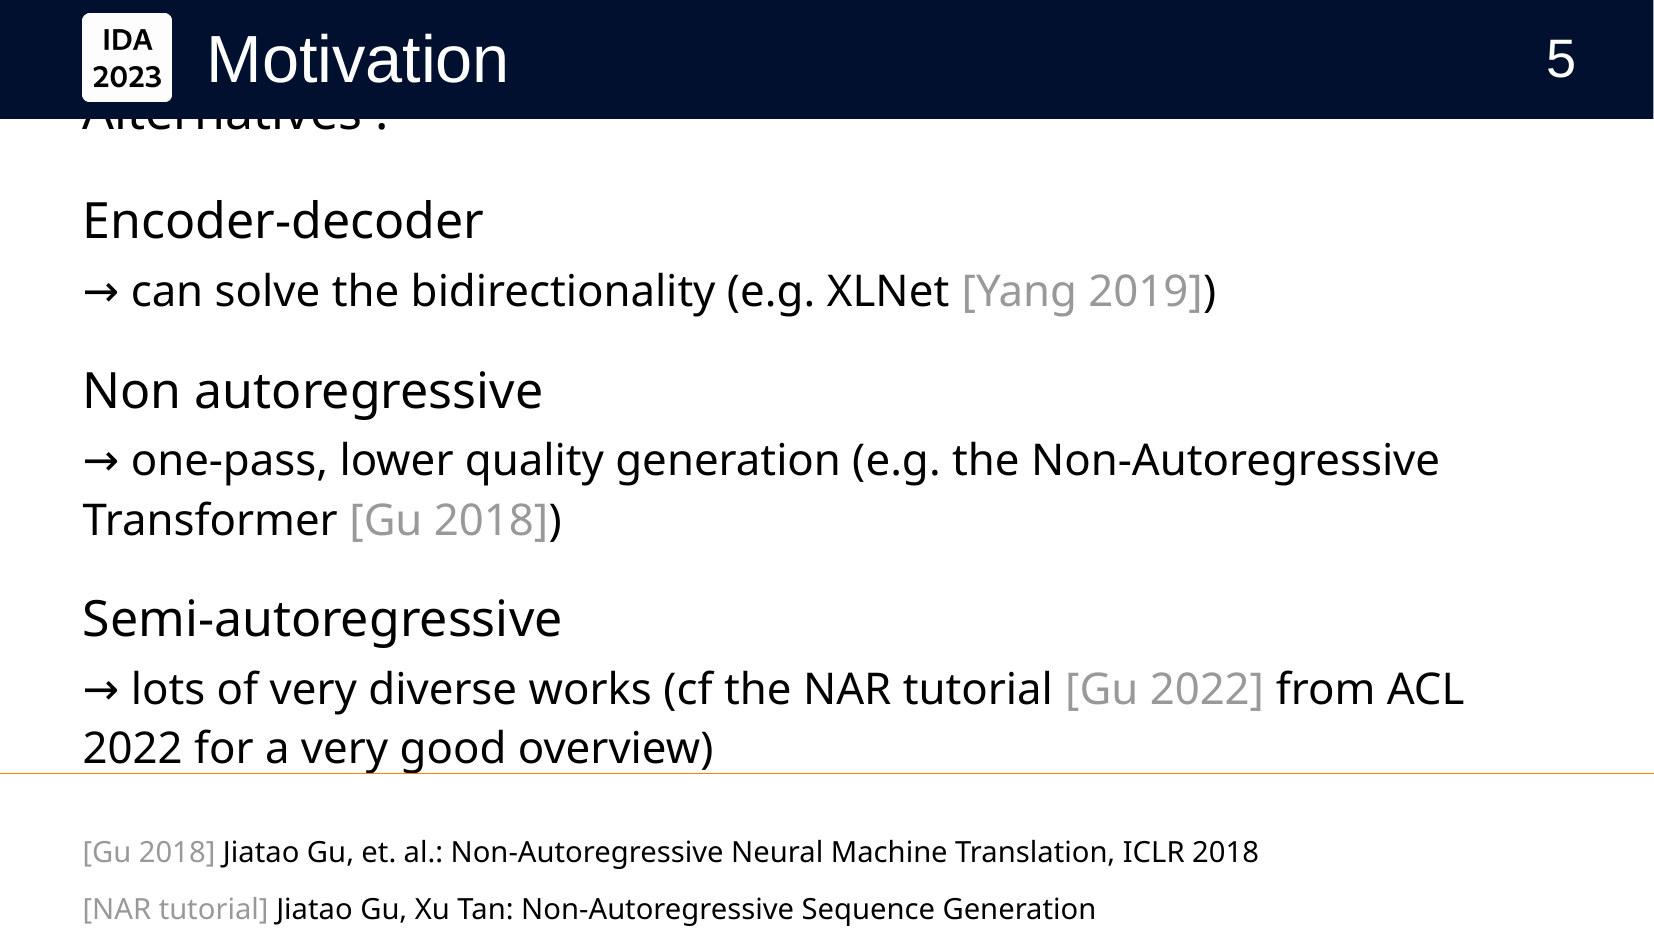

Motivation
# Alternatives :
Encoder-decoder
→ can solve the bidirectionality (e.g. XLNet [Yang 2019])
Non autoregressive
→ one-pass, lower quality generation (e.g. the Non-Autoregressive Transformer [Gu 2018])
Semi-autoregressive
→ lots of very diverse works (cf the NAR tutorial [Gu 2022] from ACL 2022 for a very good overview)
[Gu 2018] Jiatao Gu, et. al.: Non-Autoregressive Neural Machine Translation, ICLR 2018
[NAR tutorial] Jiatao Gu, Xu Tan: Non-Autoregressive Sequence Generation
Tutorial at ACL 2022, May 22, 2022, https://github.com/NAR-tutorial/acl2022